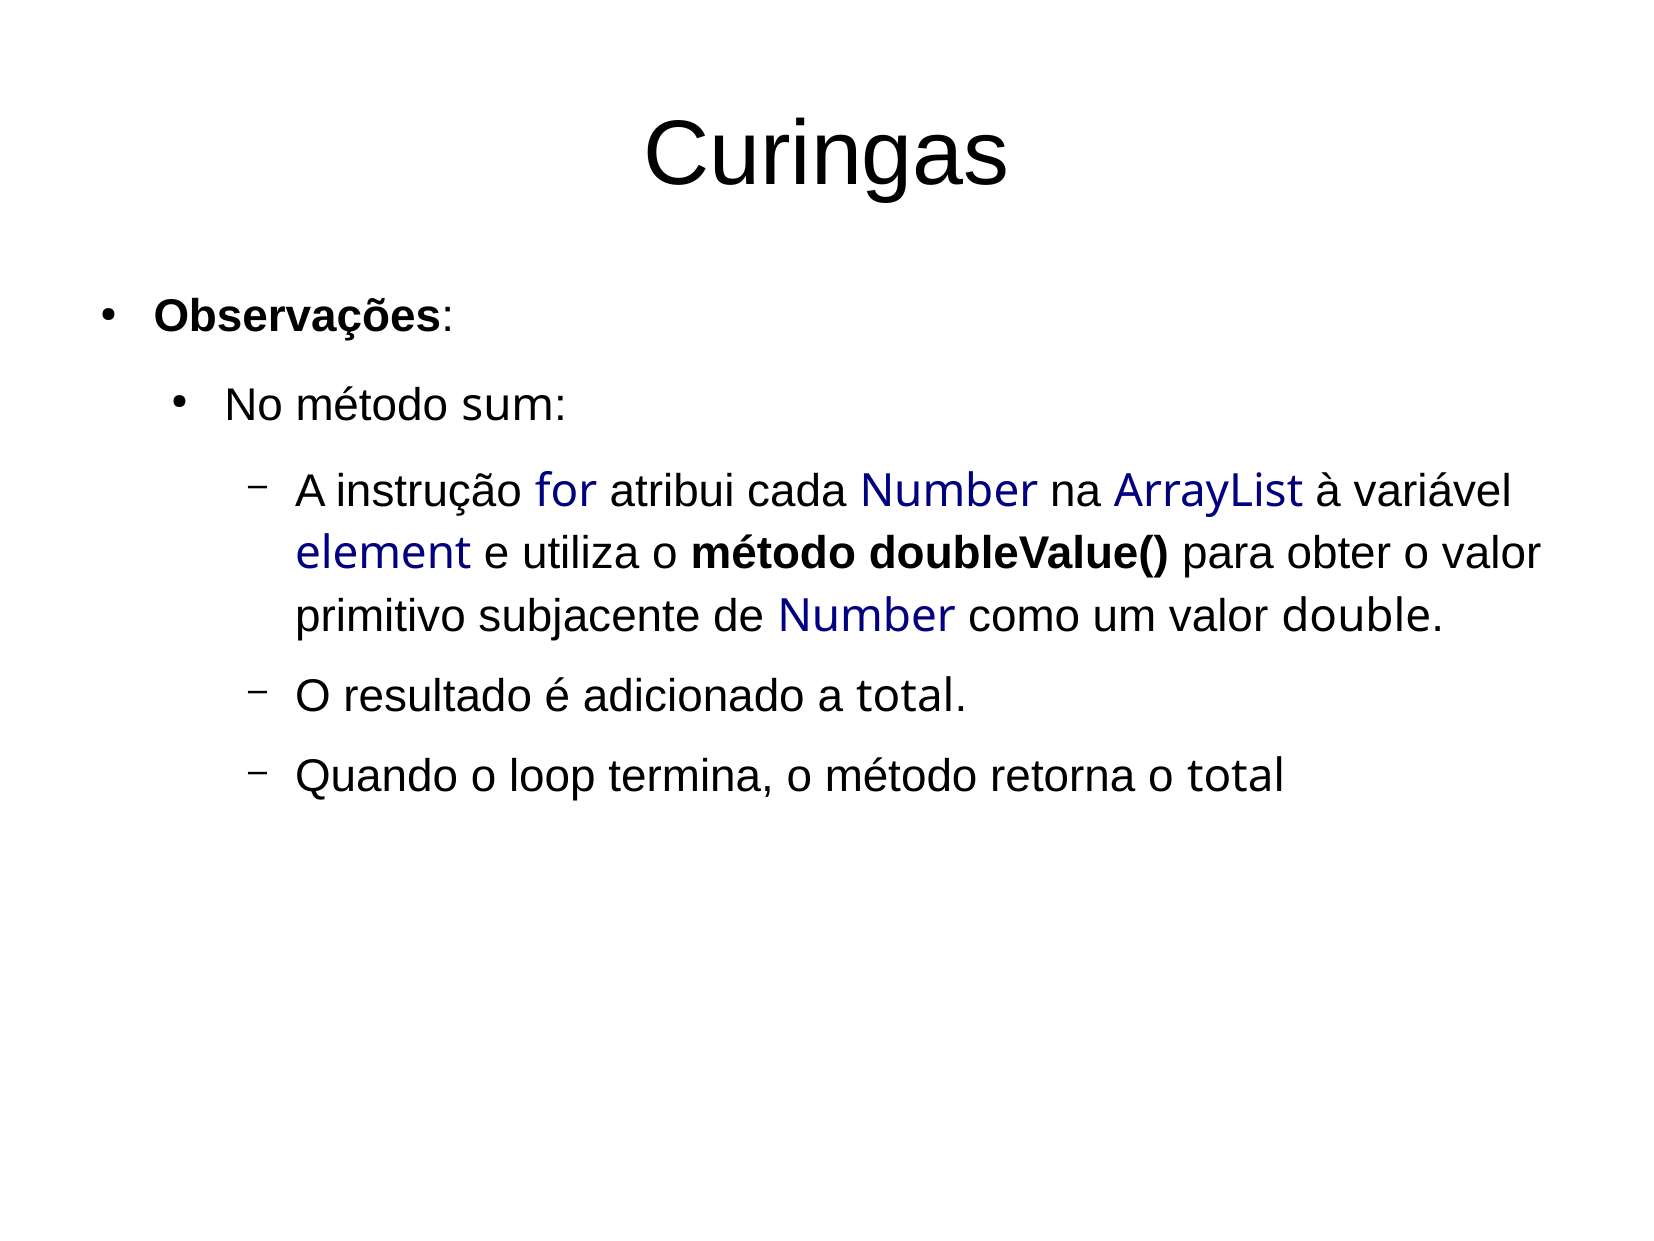

# Curingas
Observações:
No método sum:
A instrução for atribui cada Number na ArrayList à variável element e utiliza o método doubleValue() para obter o valor primitivo subjacente de Number como um valor double.
O resultado é adicionado a total.
Quando o loop termina, o método retorna o total